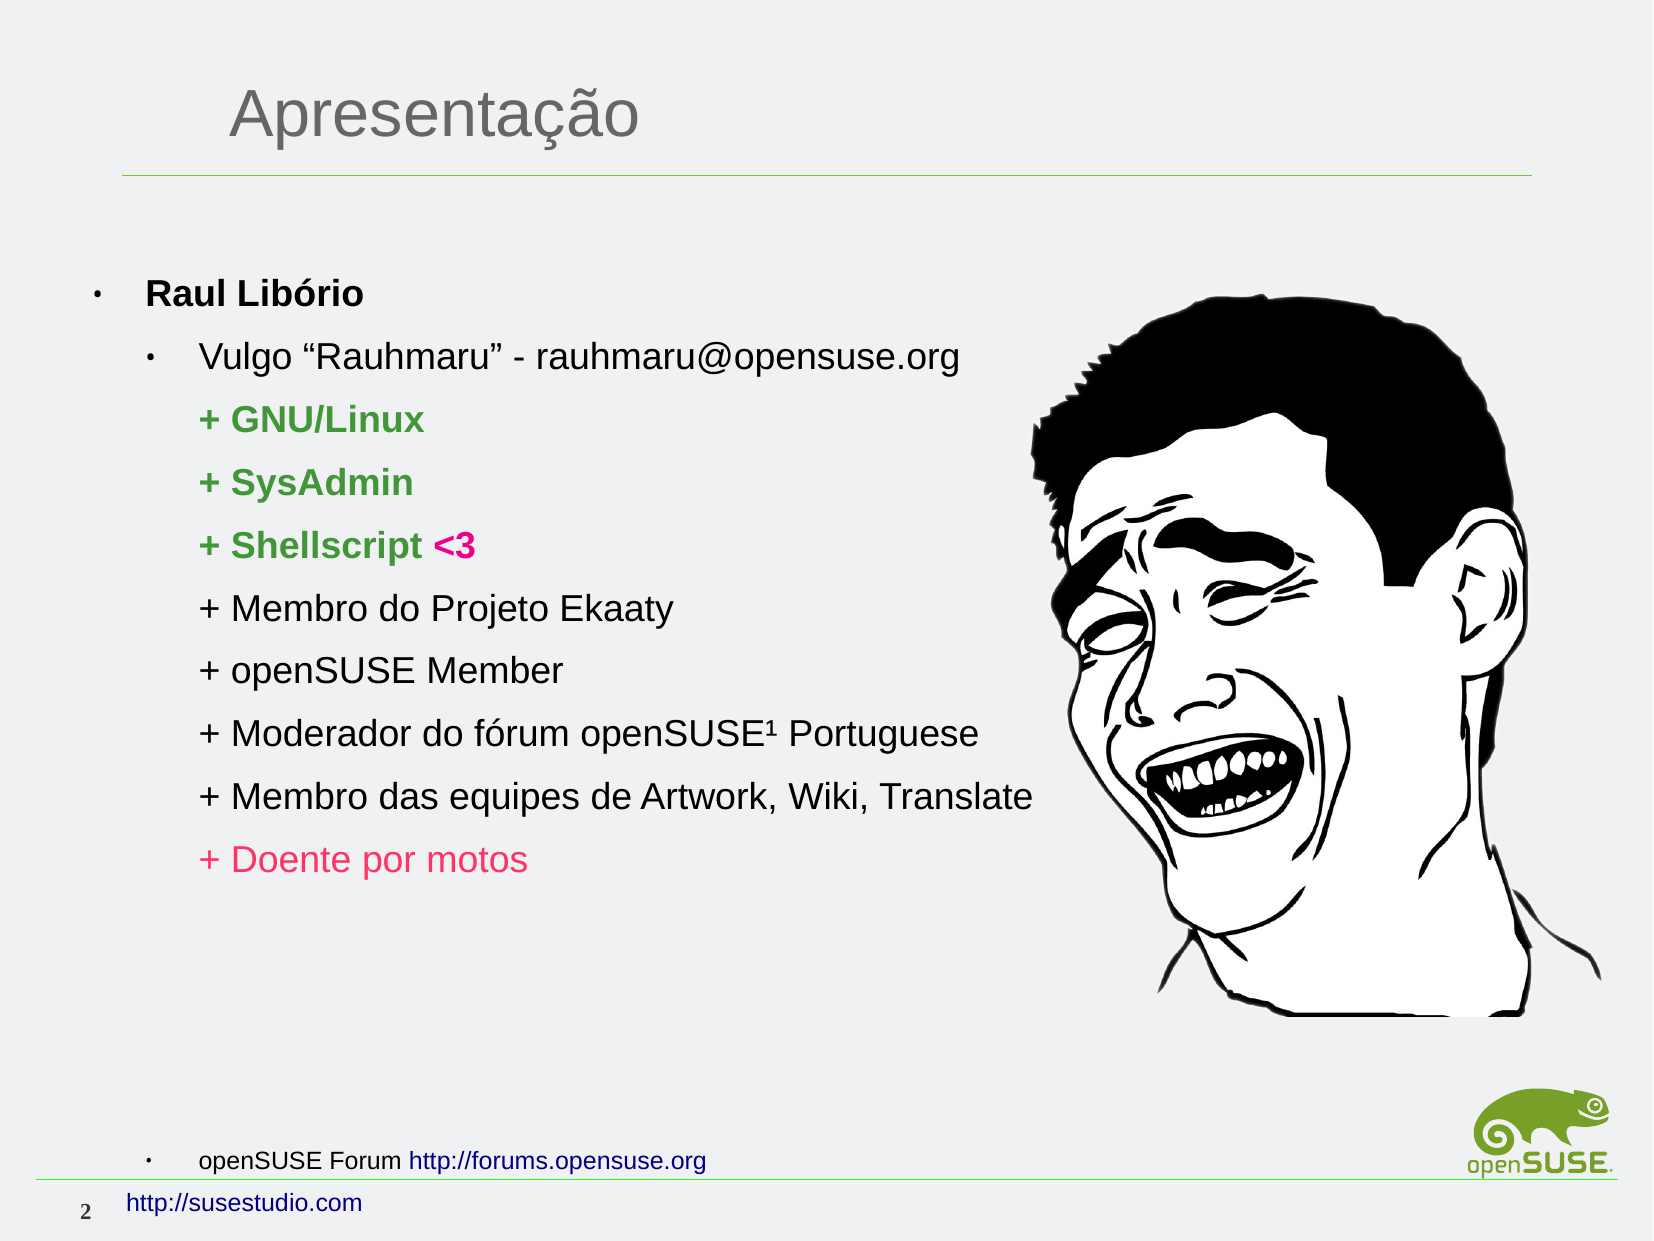

# Apresentação
Raul Libório
Vulgo “Rauhmaru” - rauhmaru@opensuse.org
+ GNU/Linux
+ SysAdmin
+ Shellscript <3
+ Membro do Projeto Ekaaty
+ openSUSE Member
+ Moderador do fórum openSUSE¹ Portuguese
+ Membro das equipes de Artwork, Wiki, Translate
+ Doente por motos
openSUSE Forum http://forums.opensuse.org
http://susestudio.com
2
Construindo appliances com o SUSE Studio